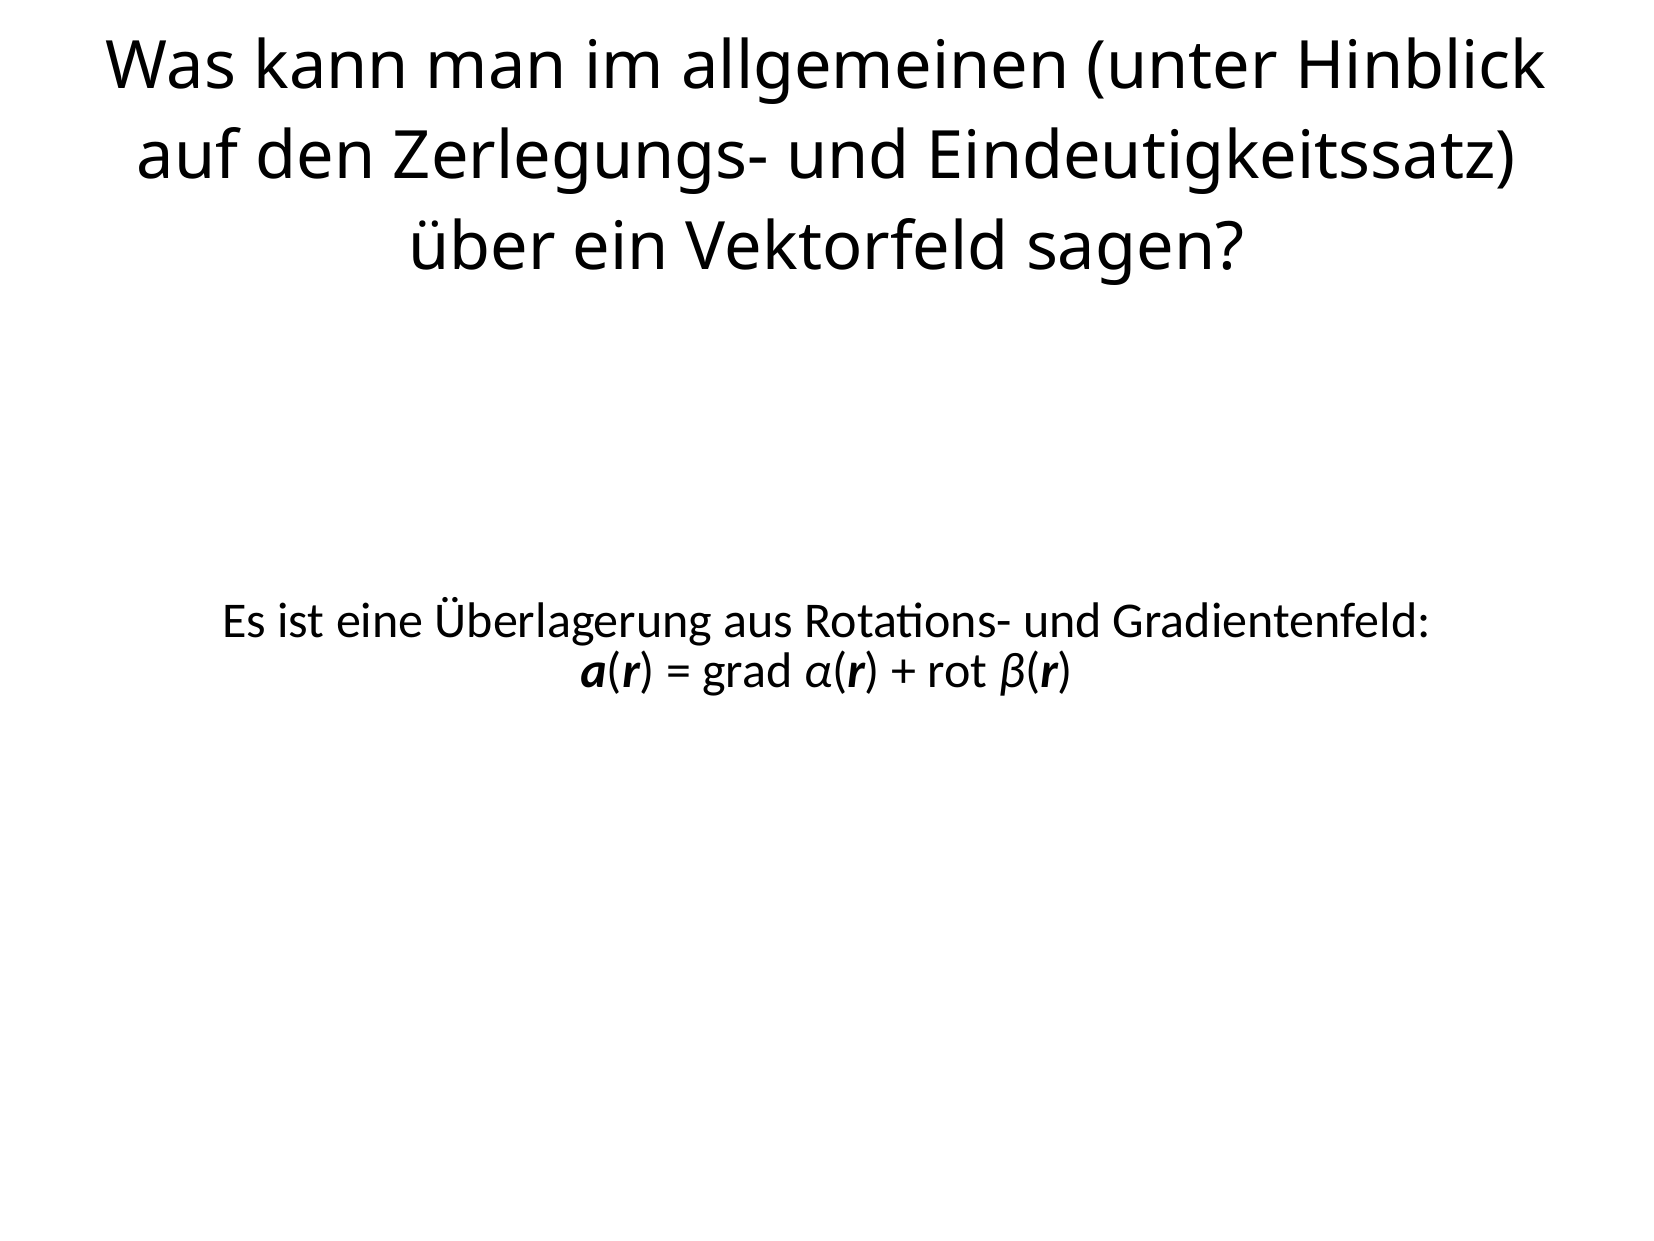

# Was kann man im allgemeinen (unter Hinblick auf den Zerlegungs- und Eindeutigkeitssatz) über ein Vektorfeld sagen?
Es ist eine Überlagerung aus Rotations- und Gradientenfeld:
a(r) = grad α(r) + rot β(r)